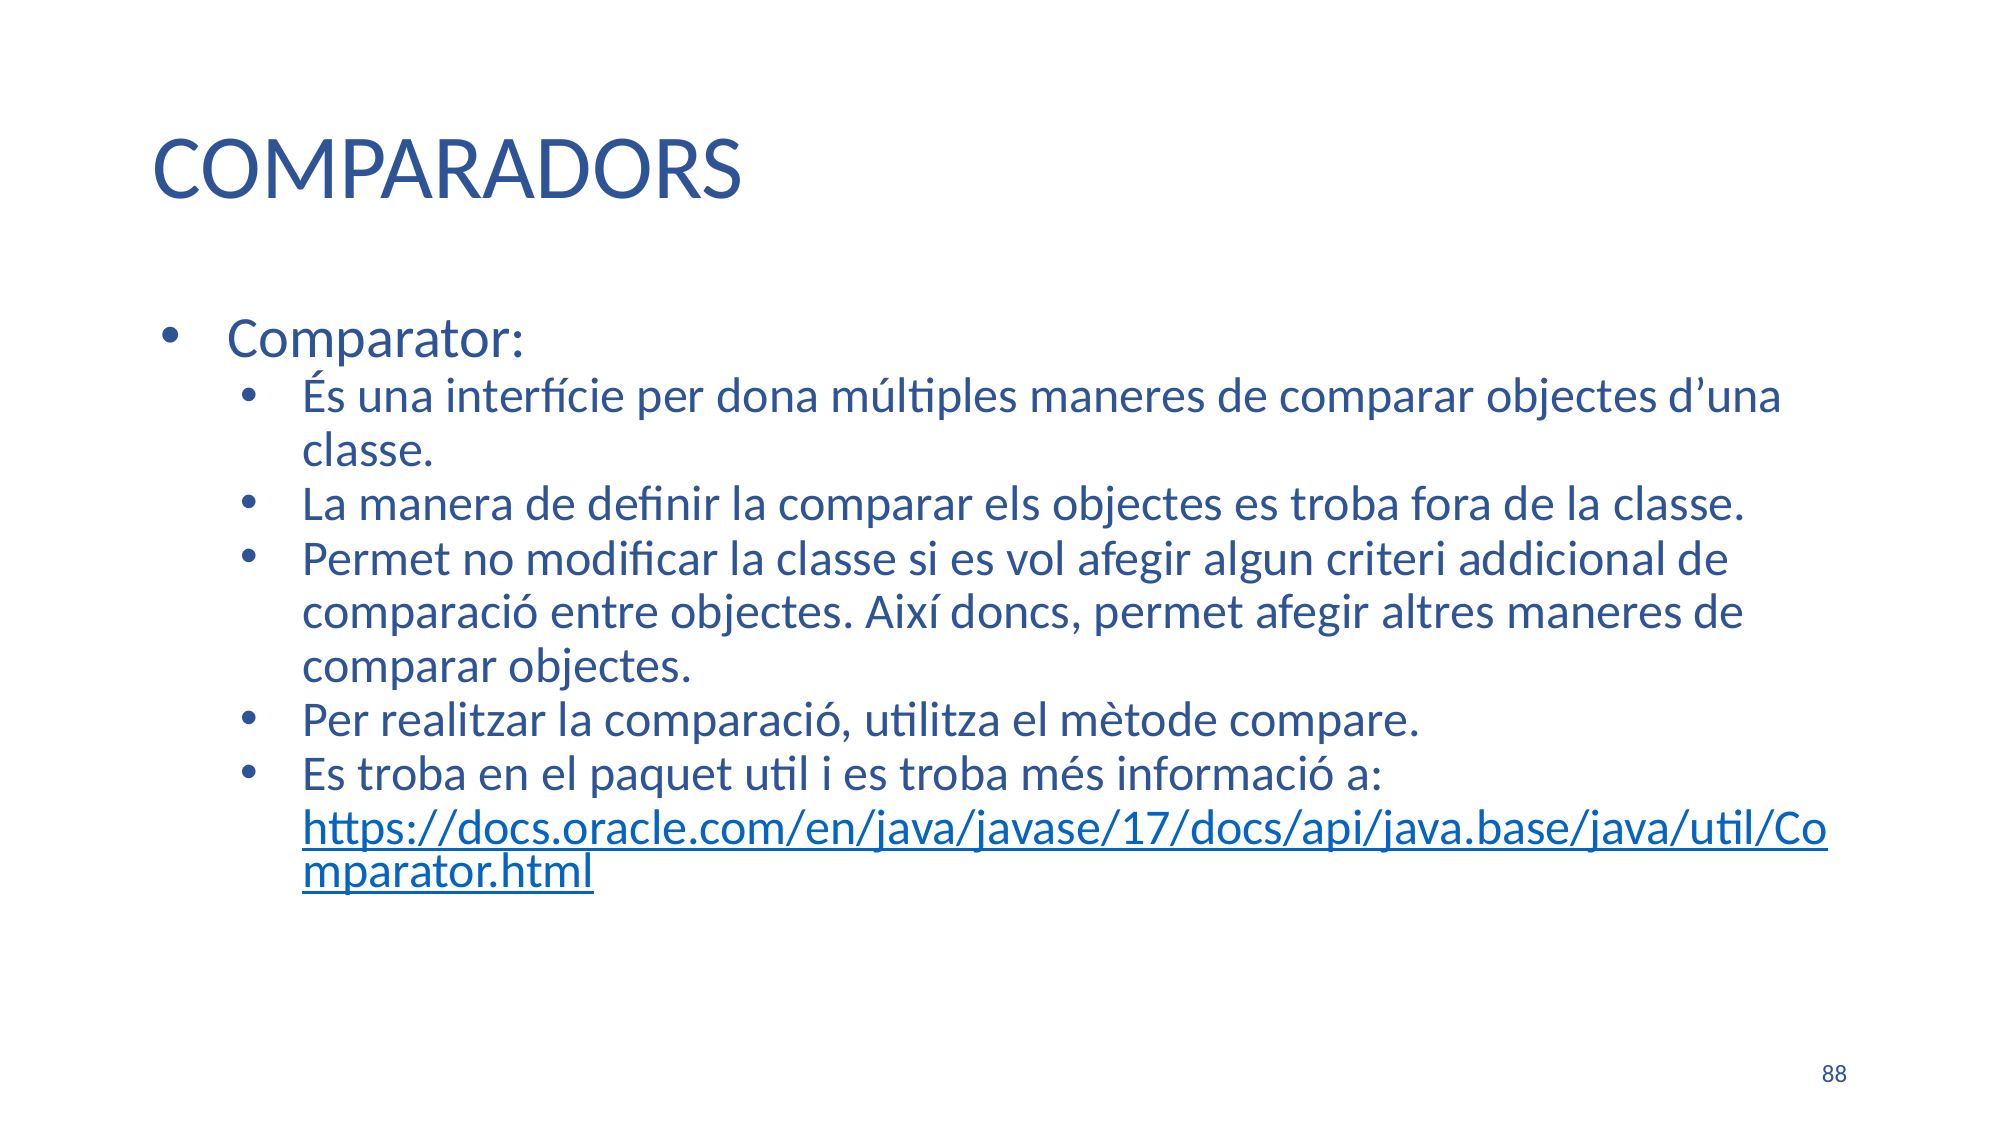

# COMPARADORS
Comparator:
És una interfície per dona múltiples maneres de comparar objectes d’una classe.
La manera de definir la comparar els objectes es troba fora de la classe.
Permet no modificar la classe si es vol afegir algun criteri addicional de comparació entre objectes. Així doncs, permet afegir altres maneres de comparar objectes.
Per realitzar la comparació, utilitza el mètode compare.
Es troba en el paquet util i es troba més informació a: https://docs.oracle.com/en/java/javase/17/docs/api/java.base/java/util/Comparator.html